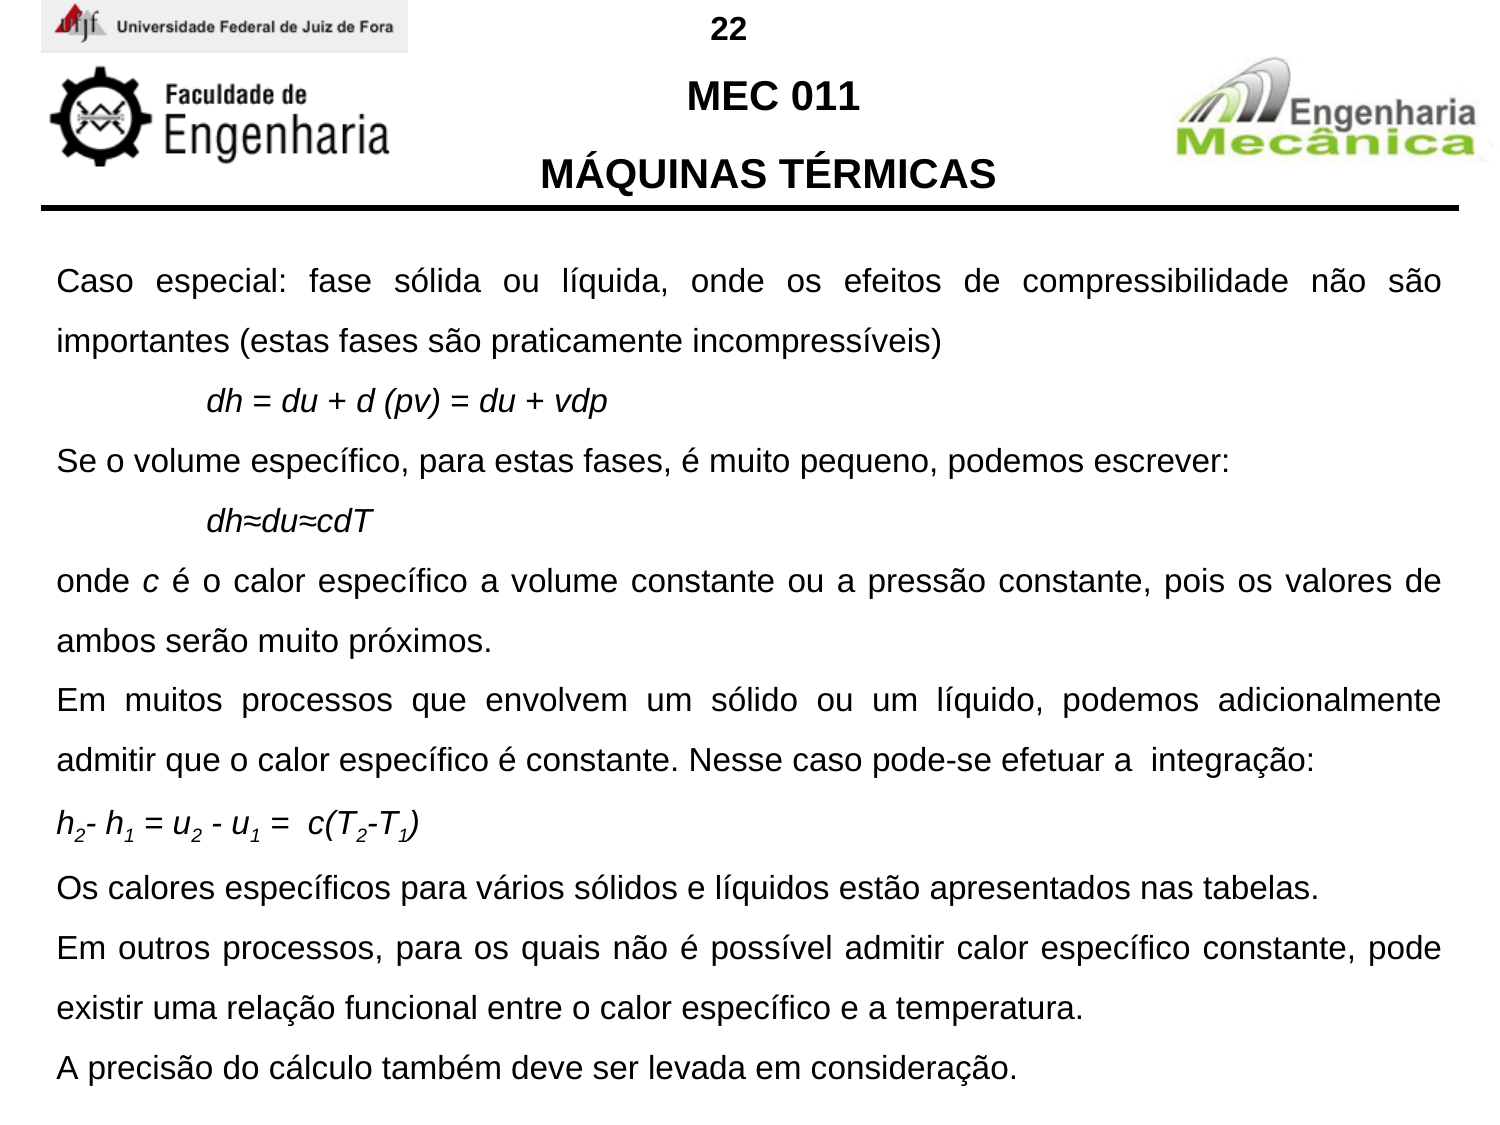

Caso especial: fase sólida ou líquida, onde os efeitos de compressibilidade não são importantes (estas fases são praticamente incompressíveis)
	dh = du + d (pv) = du + vdp
Se o volume específico, para estas fases, é muito pequeno, podemos escrever:
	dh≈du≈cdT
onde c é o calor específico a volume constante ou a pressão constante, pois os valores de ambos serão muito próximos.
Em muitos processos que envolvem um sólido ou um líquido, podemos adicionalmente admitir que o calor específico é constante. Nesse caso pode-se efetuar a integração:
h2- h1 = u2 - u1 = c(T2-T1)
Os calores específicos para vários sólidos e líquidos estão apresentados nas tabelas.
Em outros processos, para os quais não é possível admitir calor específico constante, pode existir uma relação funcional entre o calor específico e a temperatura.
A precisão do cálculo também deve ser levada em consideração.